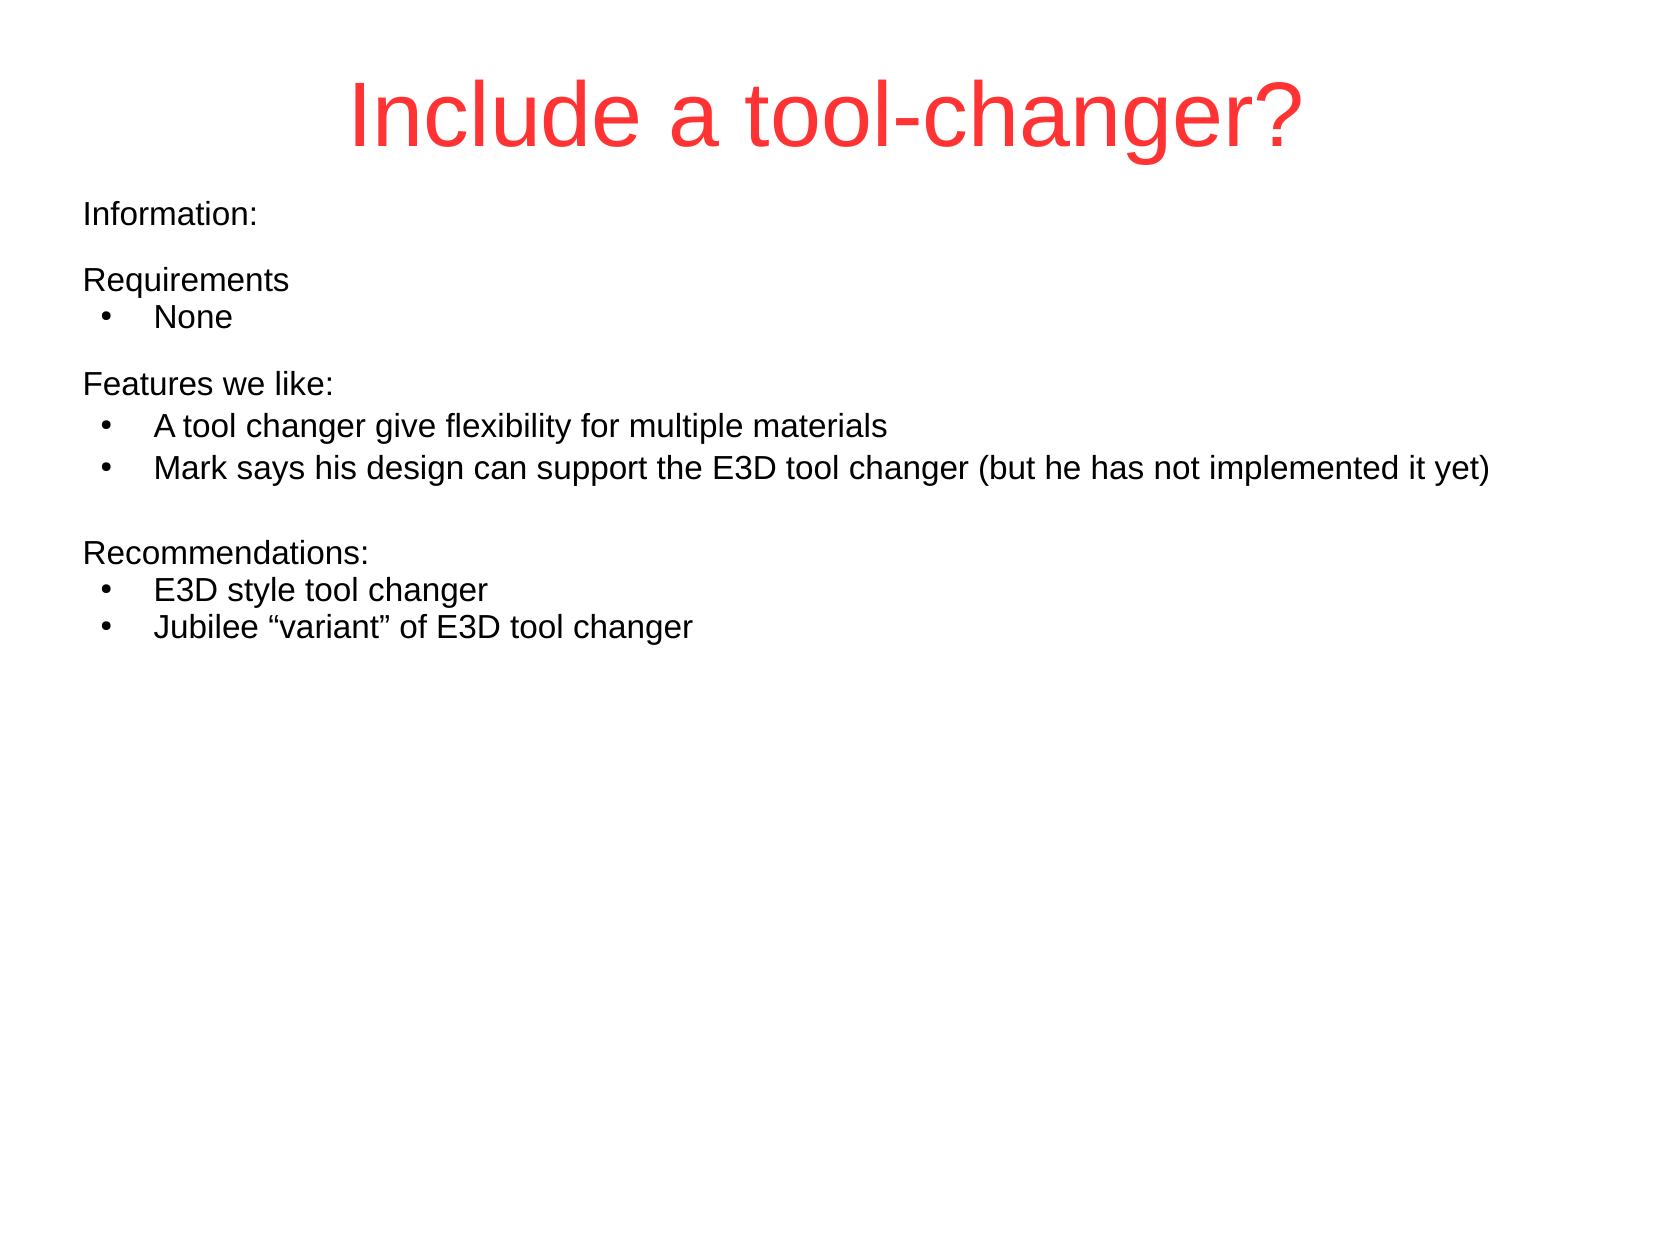

# Include a tool-changer?
Information:
Requirements
None
Features we like:
A tool changer give flexibility for multiple materials
Mark says his design can support the E3D tool changer (but he has not implemented it yet)
Recommendations:
E3D style tool changer
Jubilee “variant” of E3D tool changer